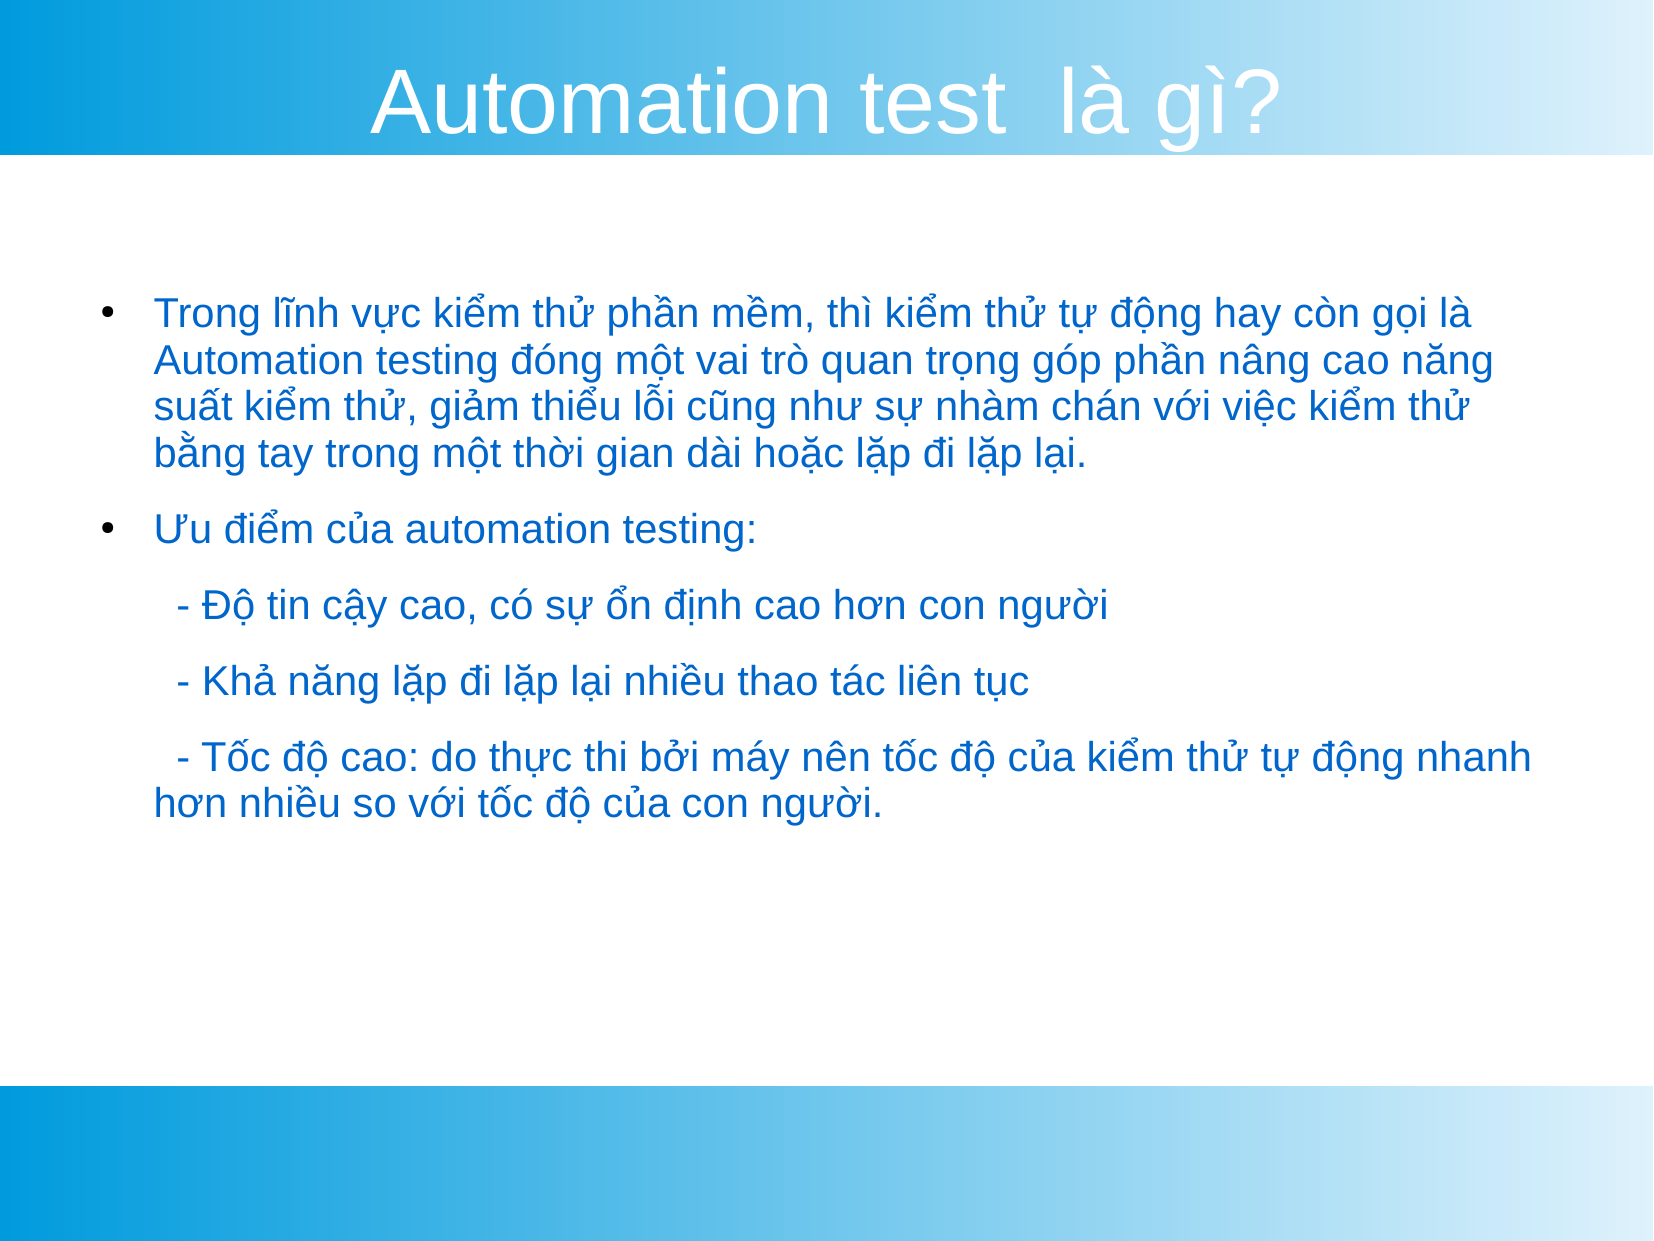

# Automation test là gì?
Trong lĩnh vực kiểm thử phần mềm, thì kiểm thử tự động hay còn gọi là Automation testing đóng một vai trò quan trọng góp phần nâng cao năng suất kiểm thử, giảm thiểu lỗi cũng như sự nhàm chán với việc kiểm thử bằng tay trong một thời gian dài hoặc lặp đi lặp lại.
Ưu điểm của automation testing:
 - Độ tin cậy cao, có sự ổn định cao hơn con người
 - Khả năng lặp đi lặp lại nhiều thao tác liên tục
 - Tốc độ cao: do thực thi bởi máy nên tốc độ của kiểm thử tự động nhanh hơn nhiều so với tốc độ của con người.